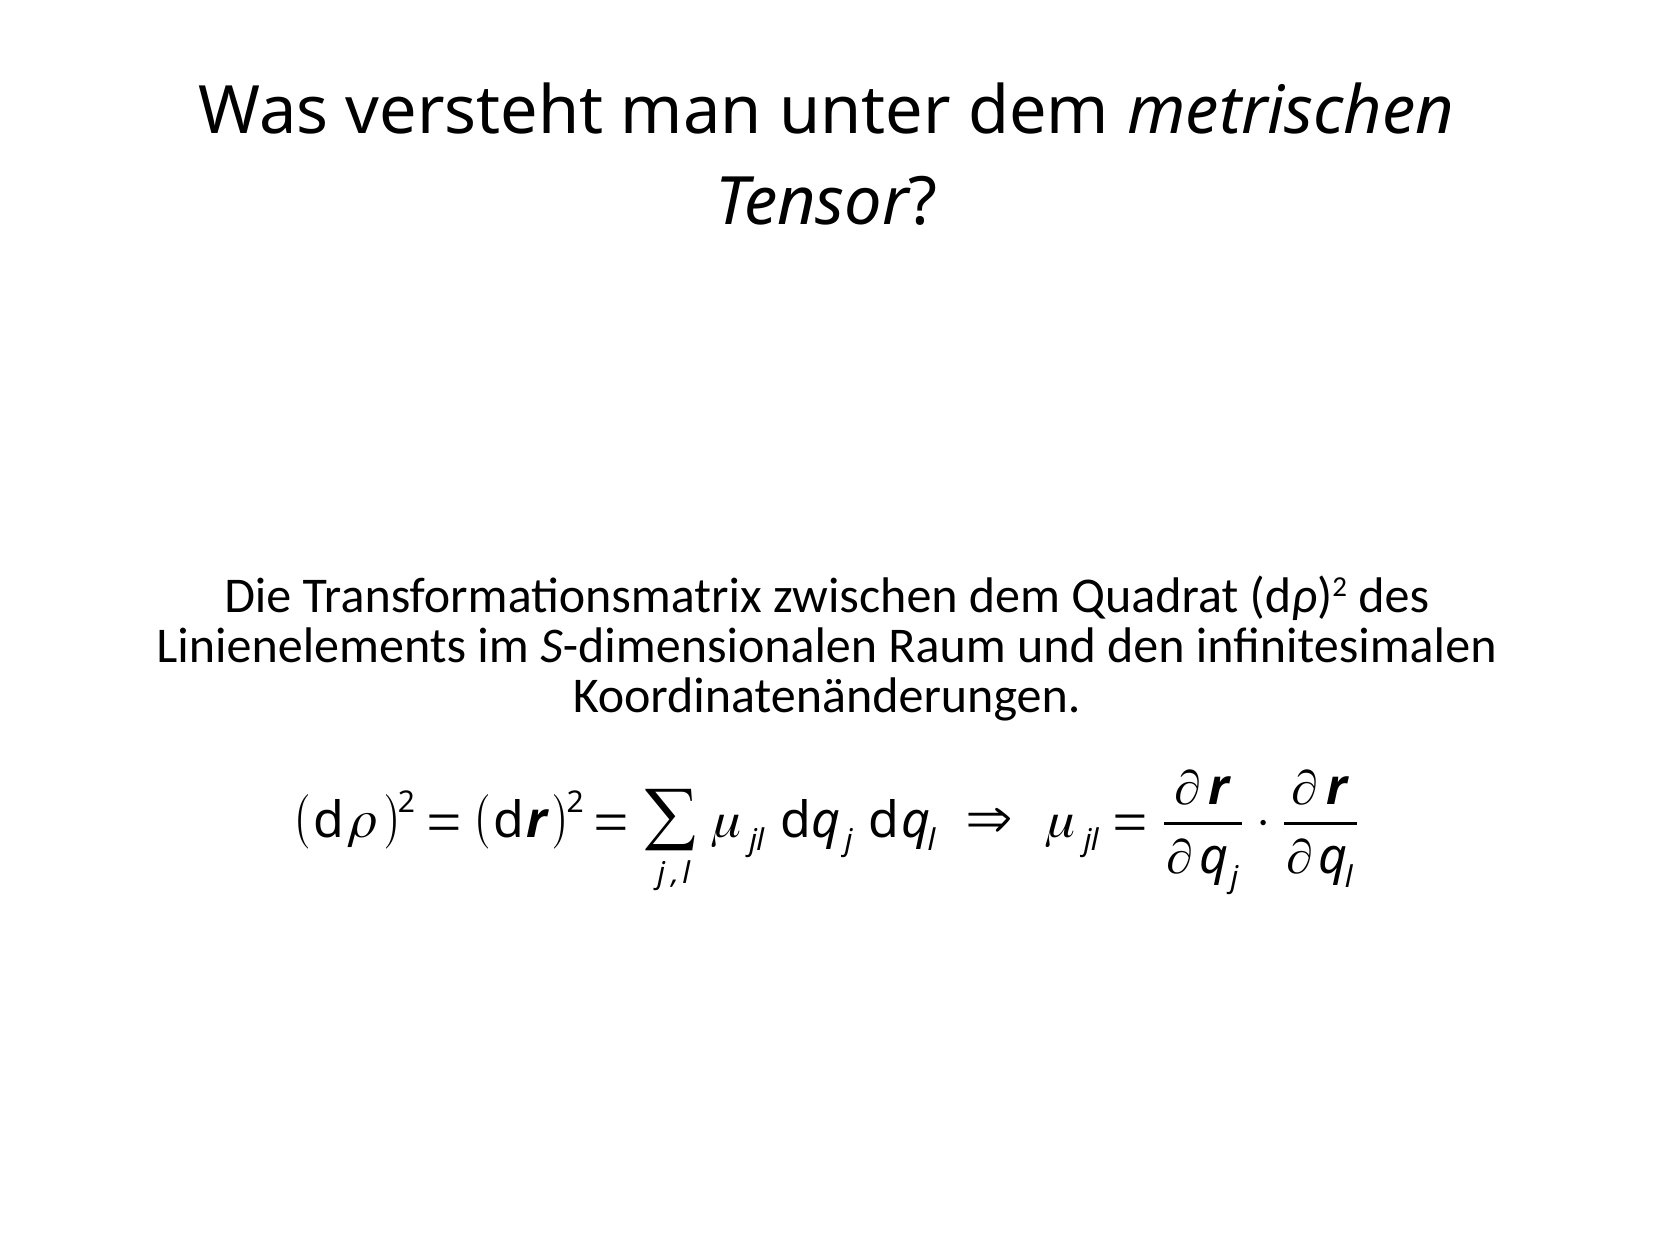

# Was versteht man unter dem metrischen Tensor?
Die Transformationsmatrix zwischen dem Quadrat (dρ)2 des Linienelements im S-dimensionalen Raum und den infinitesimalen Koordinatenänderungen.